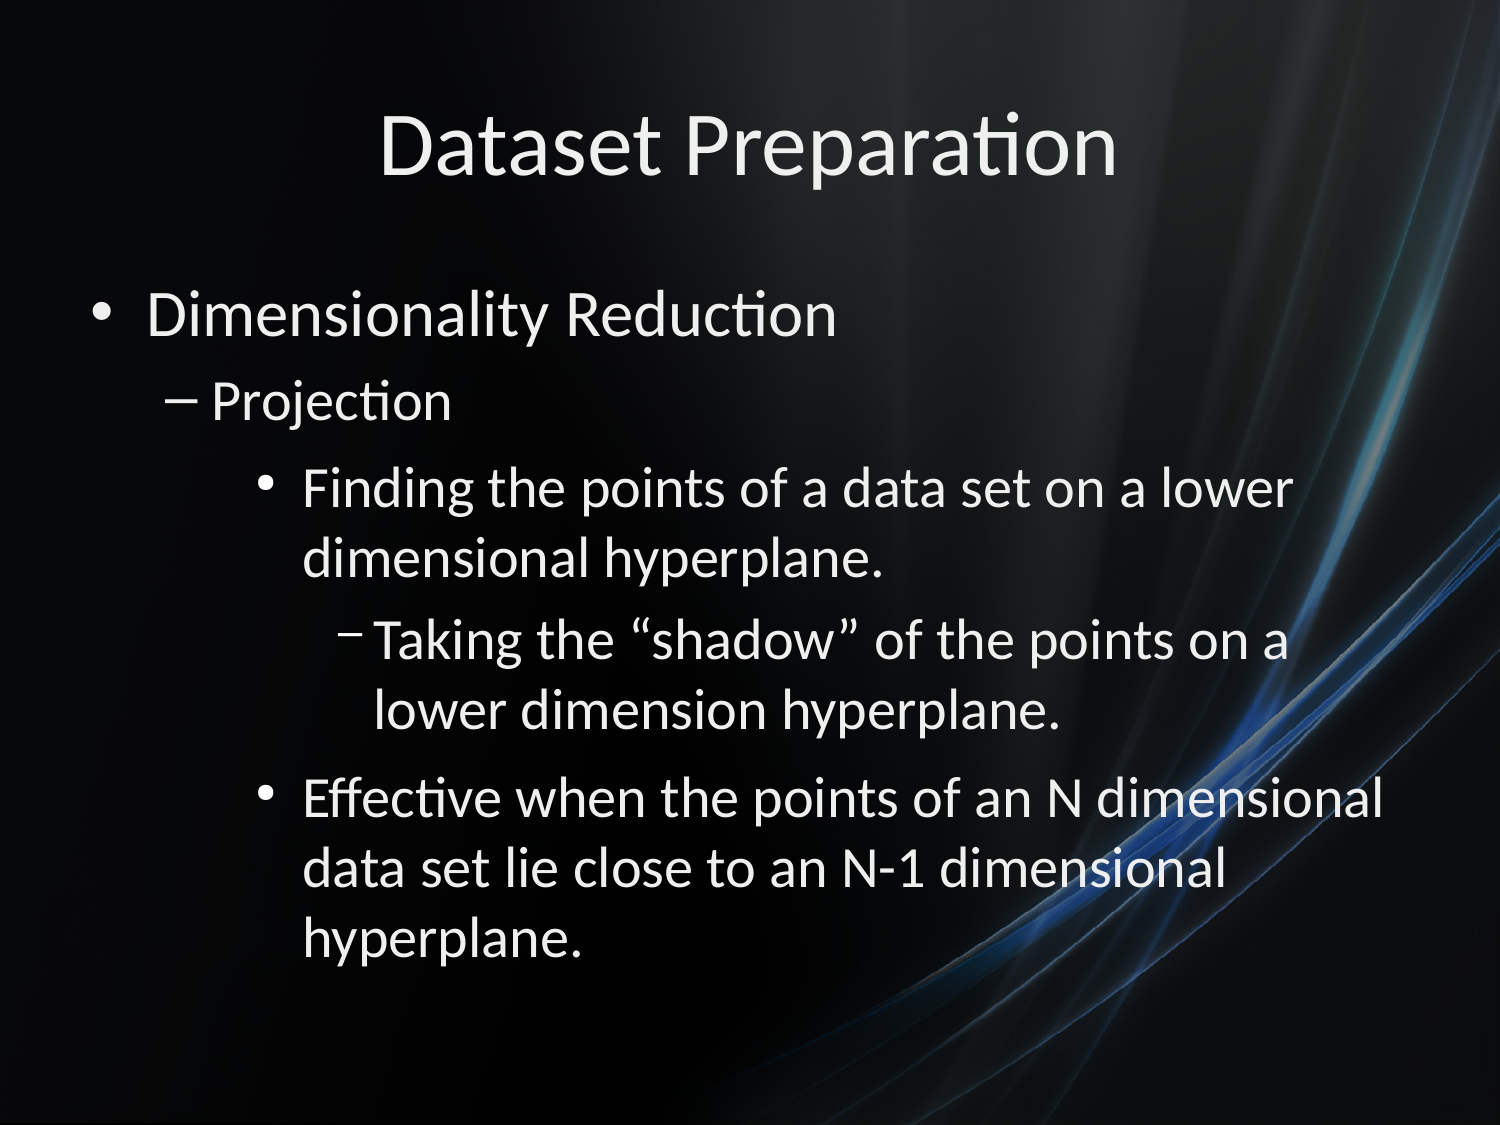

# Dataset Preparation
Dimensionality Reduction
Projection
Finding the points of a data set on a lower dimensional hyperplane.
Taking the “shadow” of the points on a lower dimension hyperplane.
Effective when the points of an N dimensional data set lie close to an N-1 dimensional hyperplane.